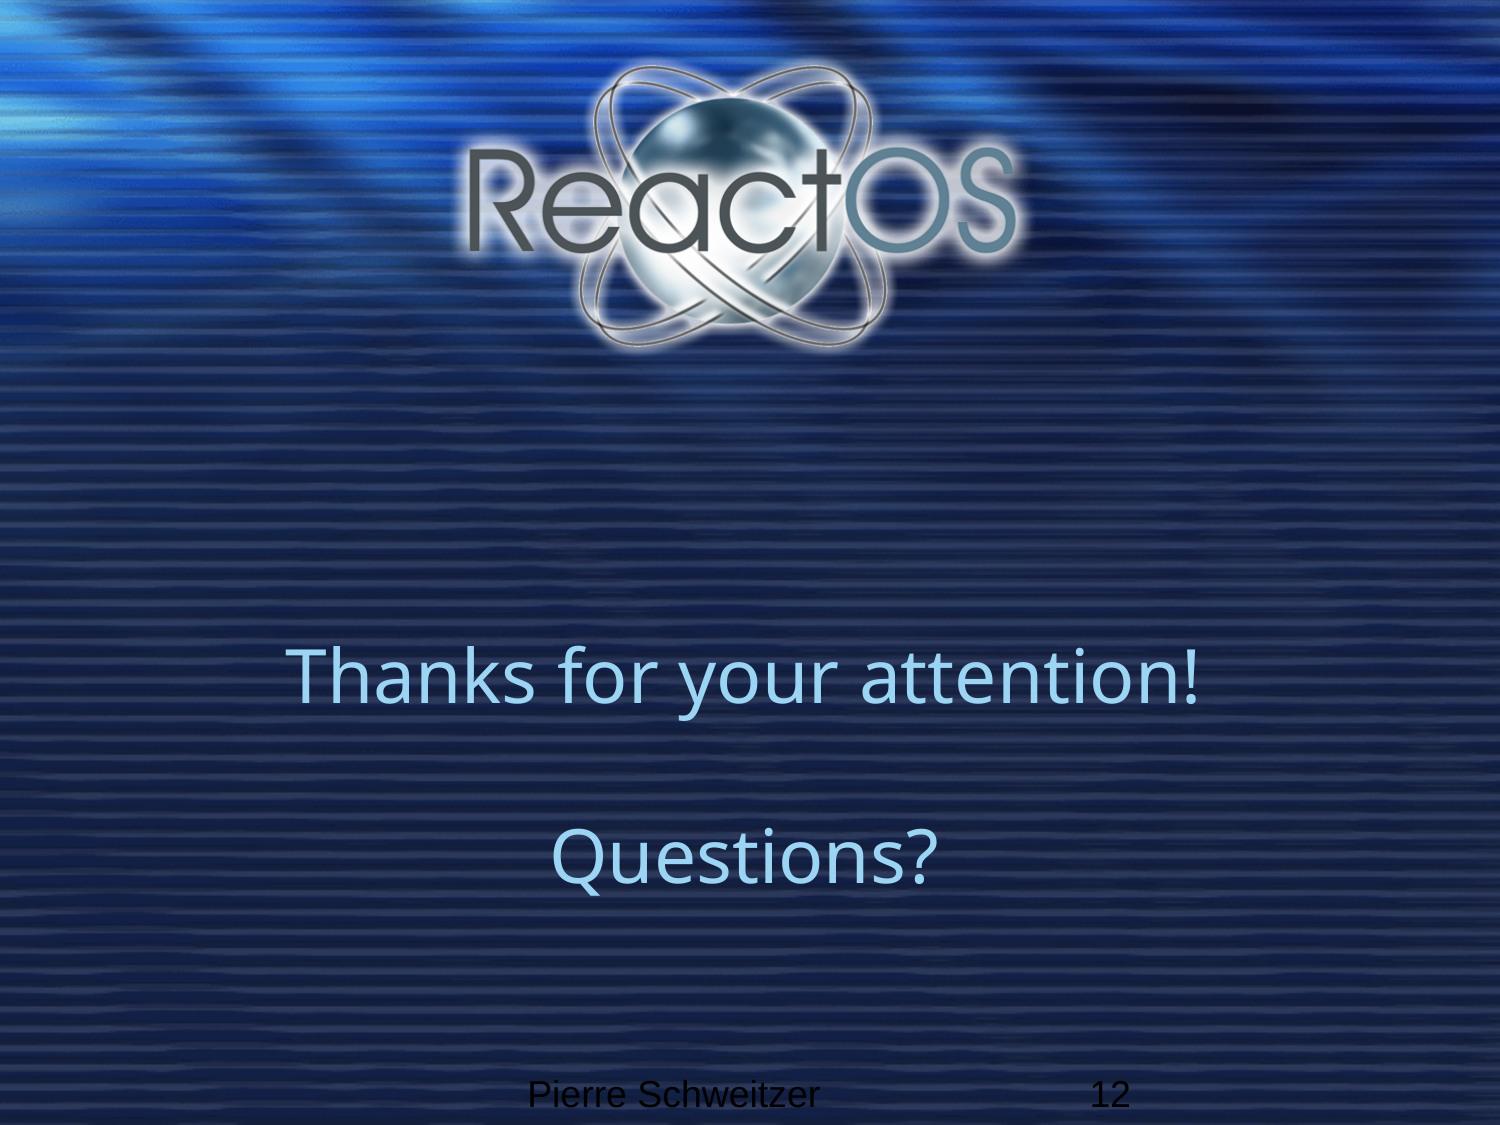

# Thanks for your attention! Questions?
Pierre Schweitzer
12